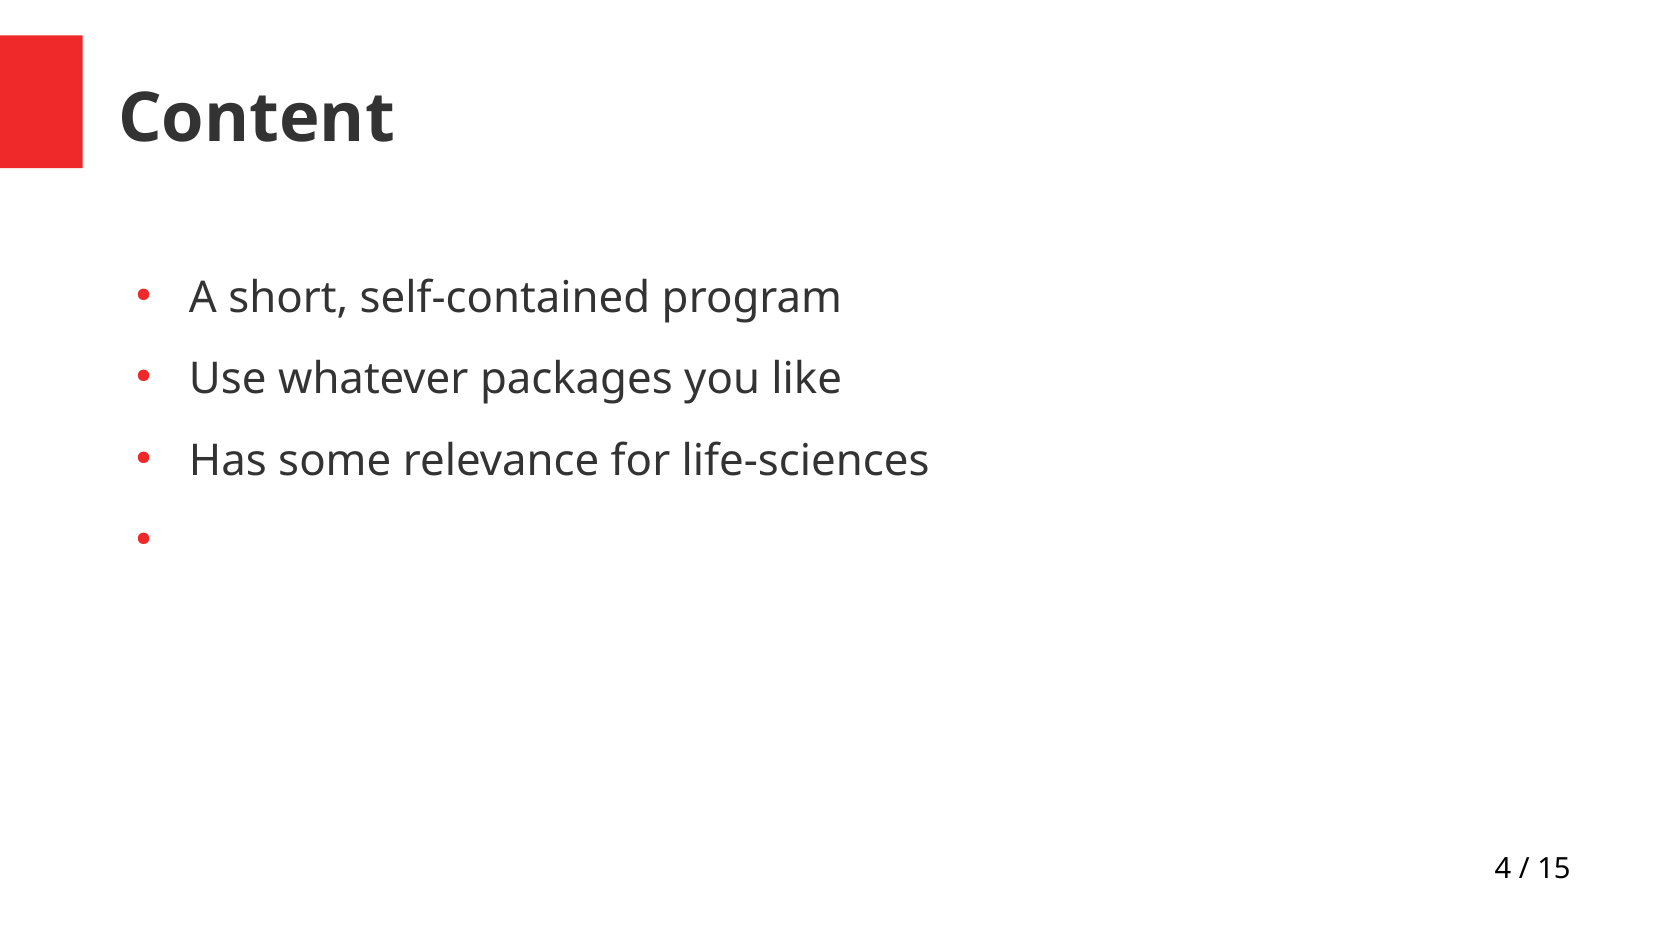

# Content
A short, self-contained program
Use whatever packages you like
Has some relevance for life-sciences
4